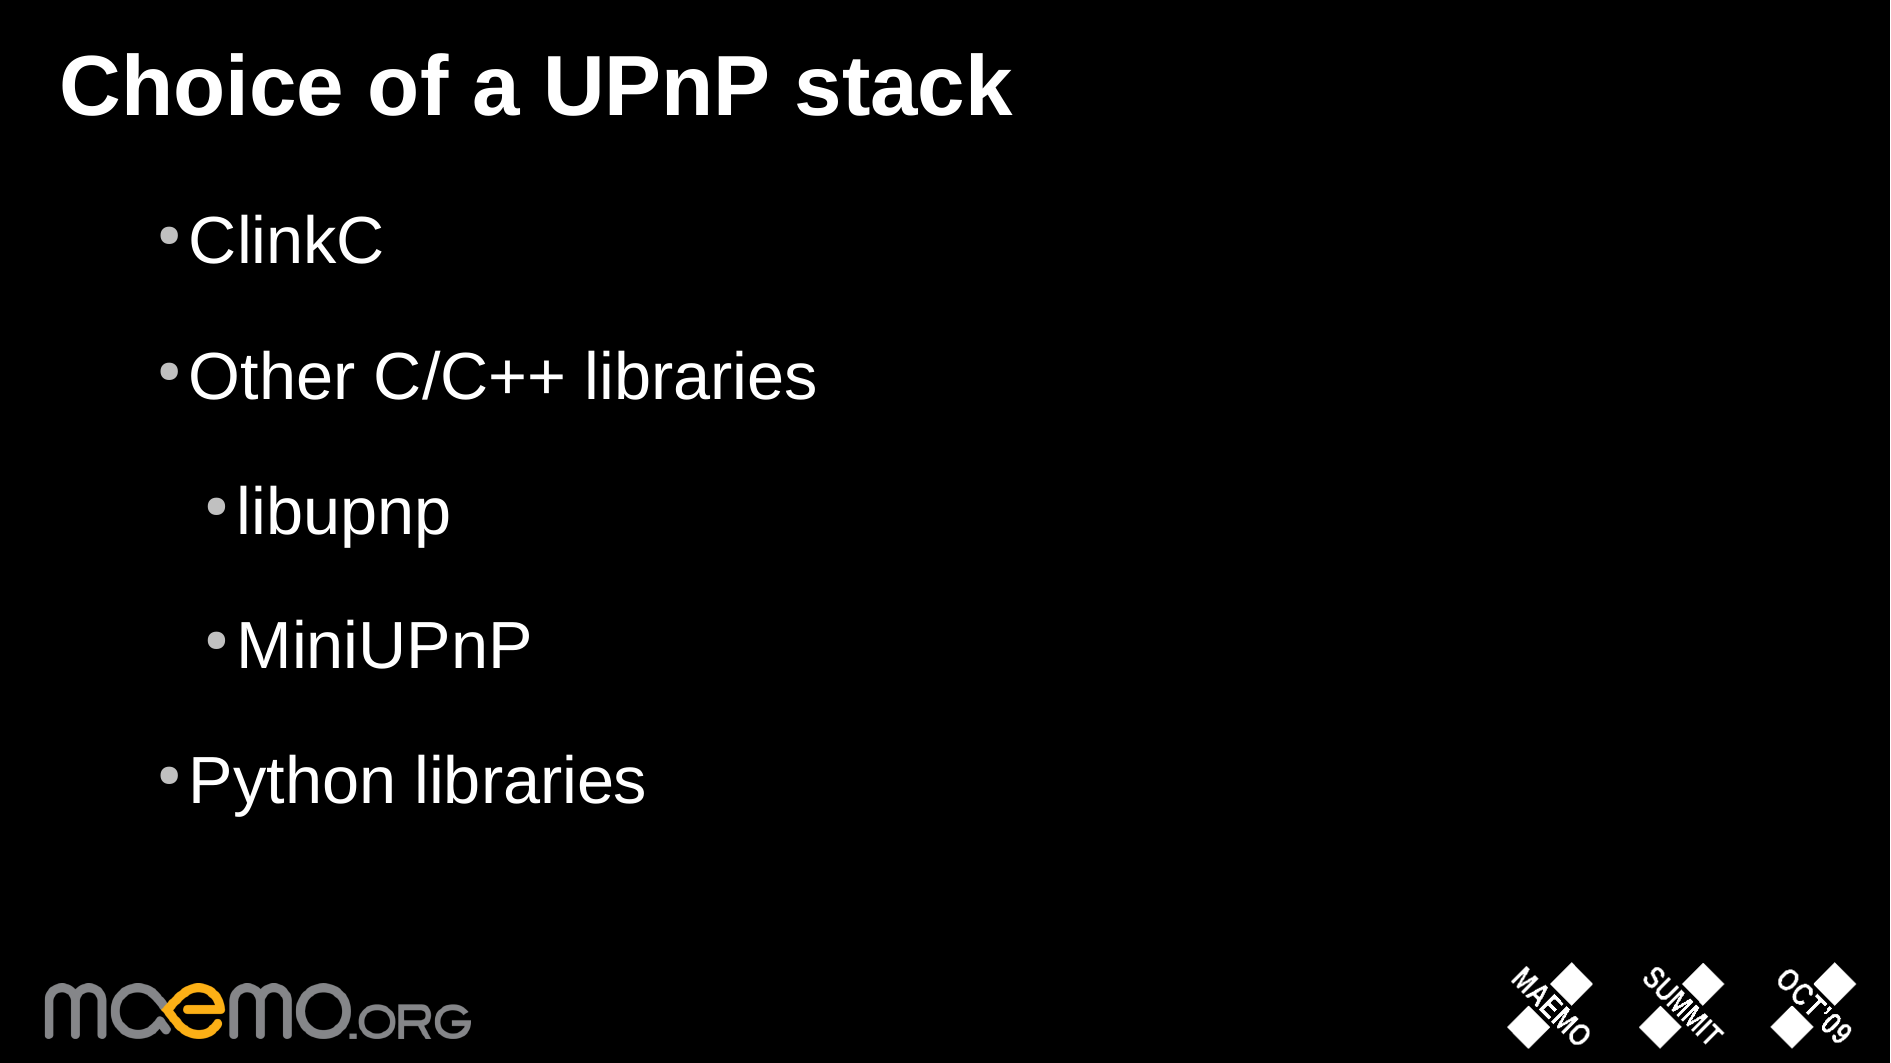

# Choice of a UPnP stack
ClinkC
Other C/C++ libraries
libupnp
MiniUPnP
Python libraries
© 2008 Nokia 	 V1-Filename.ppt / YYYY-MM-DD / Initials